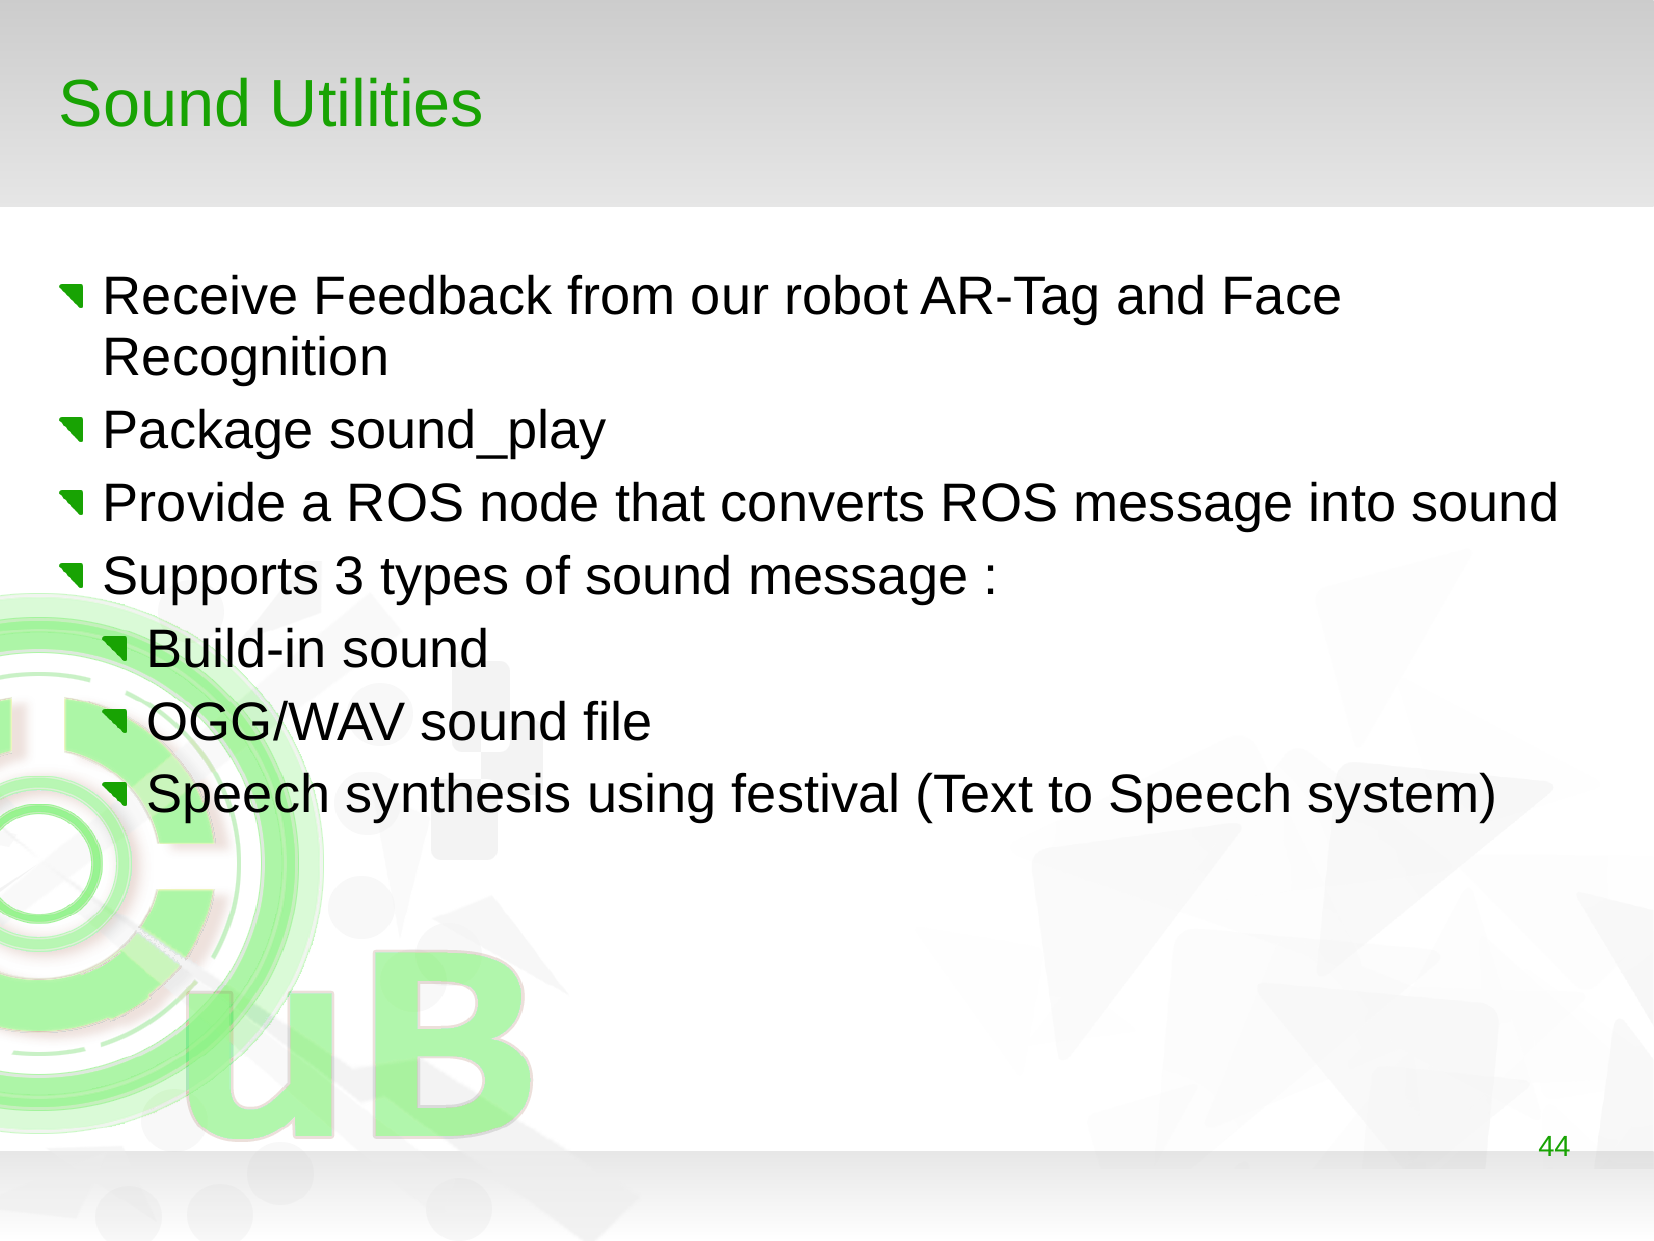

# Sound Utilities
Receive Feedback from our robot AR-Tag and Face Recognition
Package sound_play
Provide a ROS node that converts ROS message into sound
Supports 3 types of sound message :
Build-in sound
OGG/WAV sound file
Speech synthesis using festival (Text to Speech system)
44